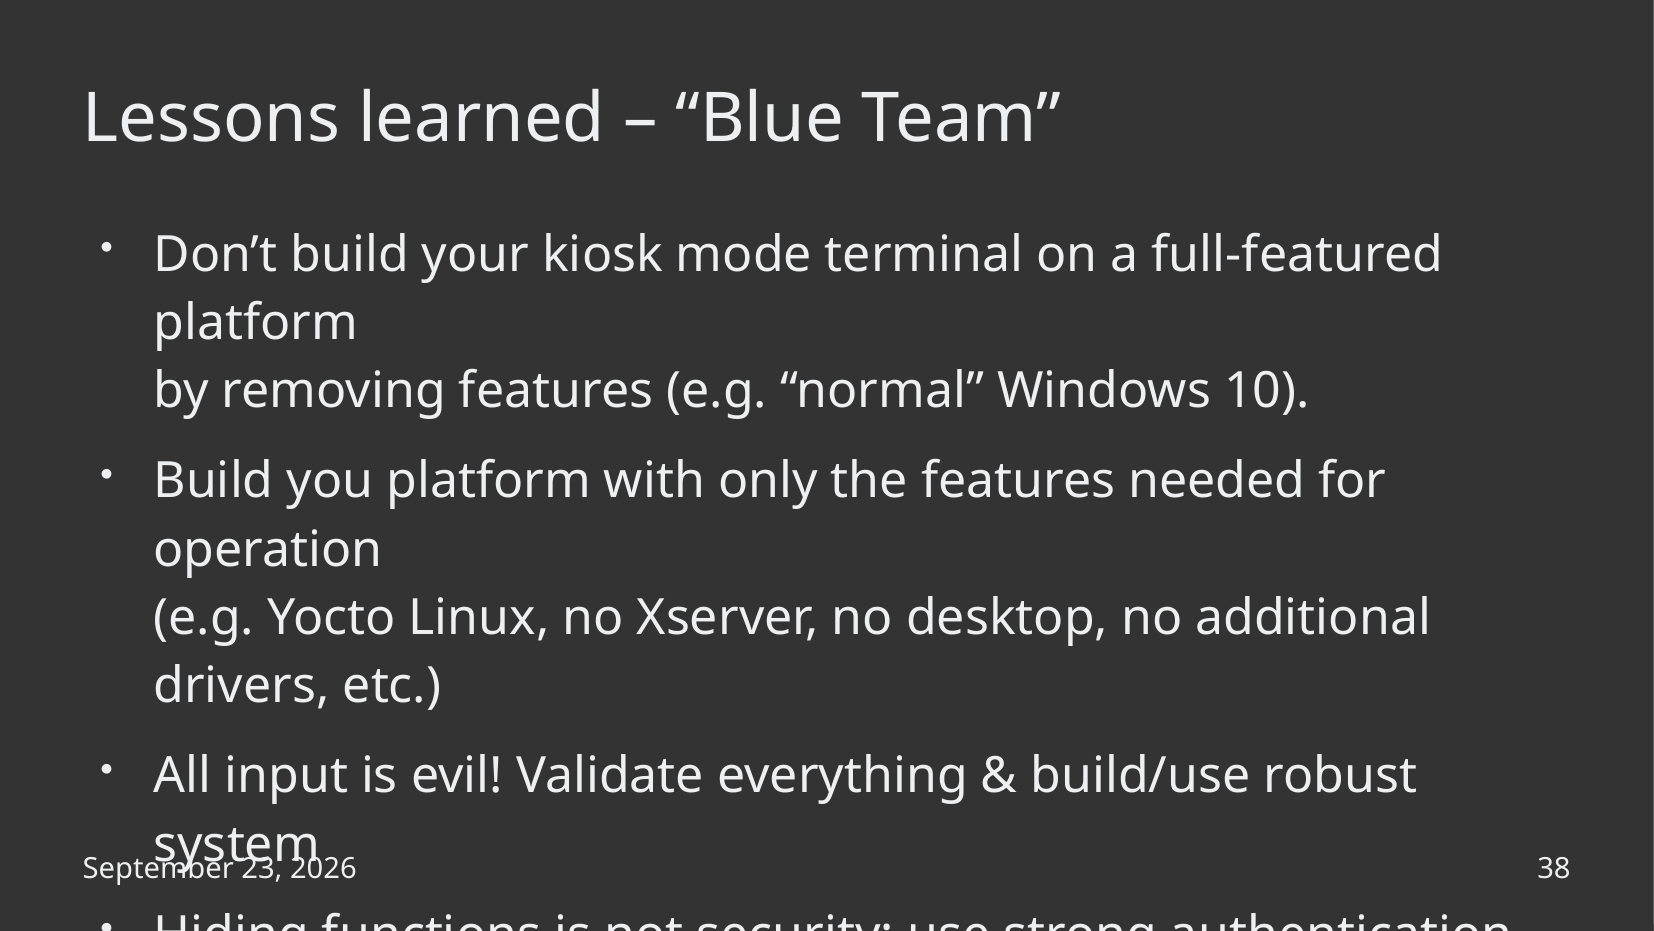

# Lessons learned – “Blue Team”
Don’t build your kiosk mode terminal on a full-featured platform
by removing features (e.g. “normal” Windows 10).
Build you platform with only the features needed for operation
(e.g. Yocto Linux, no Xserver, no desktop, no additional drivers, etc.)
All input is evil! Validate everything & build/use robust system
Hiding functions is not security; use strong authentication for admin
Don’t reinvent the wheel, use well known features/software
38